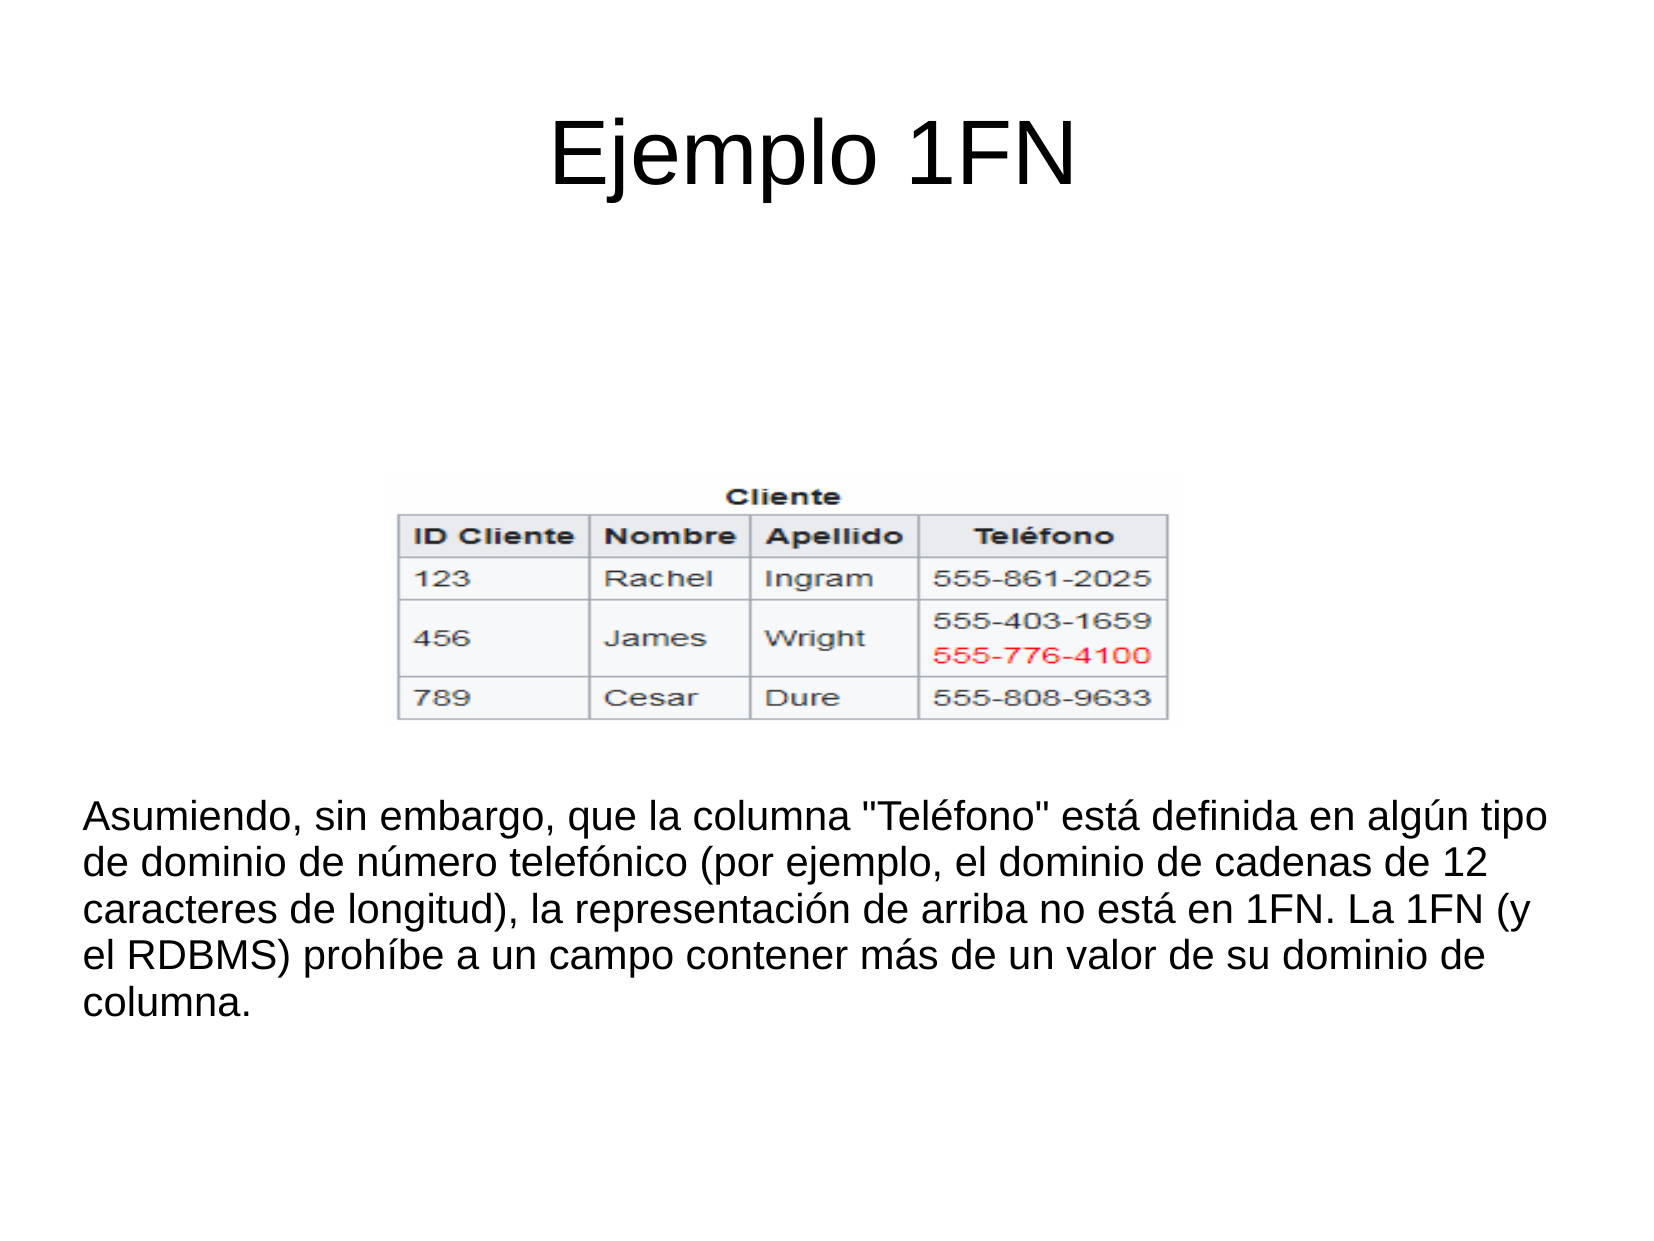

# Ejemplo 1FN
Asumiendo, sin embargo, que la columna "Teléfono" está definida en algún tipo de dominio de número telefónico (por ejemplo, el dominio de cadenas de 12 caracteres de longitud), la representación de arriba no está en 1FN. La 1FN (y el RDBMS) prohíbe a un campo contener más de un valor de su dominio de columna.